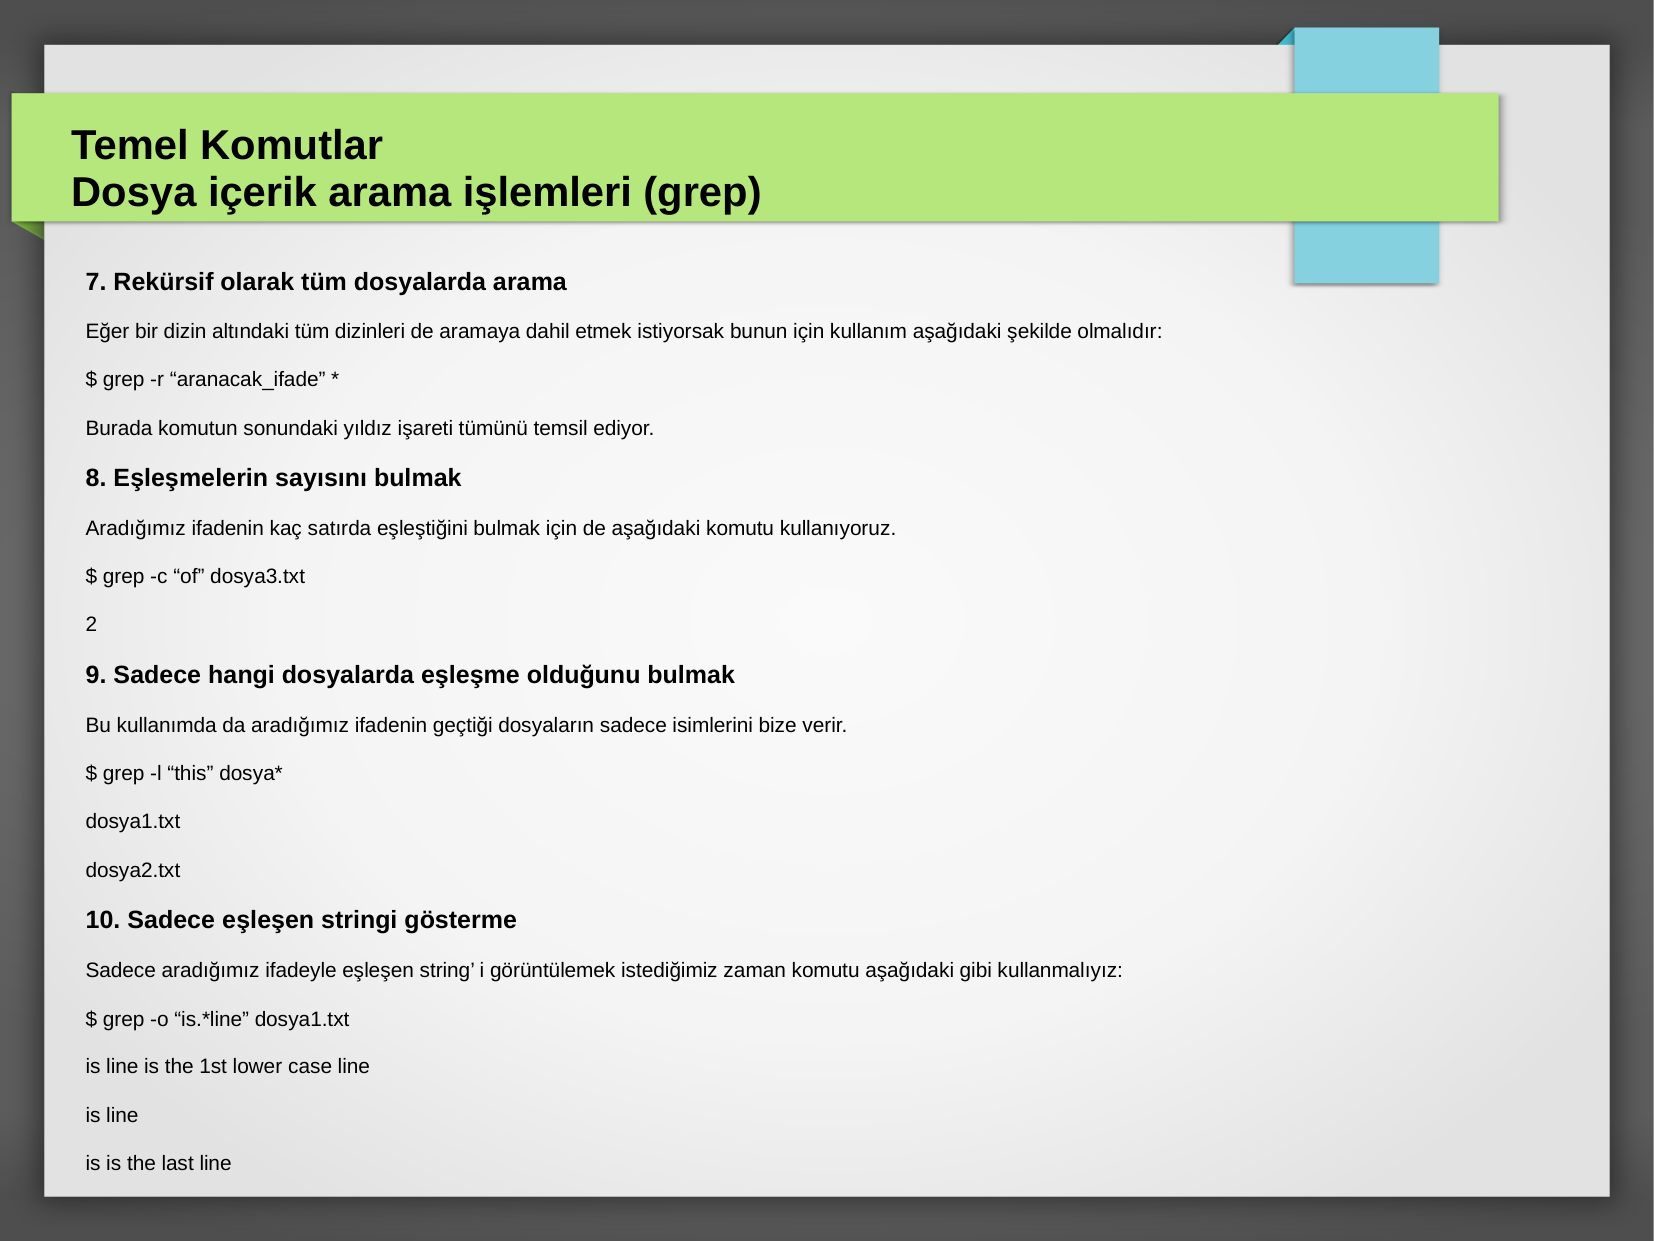

Temel Komutlar
Dosya içerik arama işlemleri (grep)
7. Rekürsif olarak tüm dosyalarda arama
Eğer bir dizin altındaki tüm dizinleri de aramaya dahil etmek istiyorsak bunun için kullanım aşağıdaki şekilde olmalıdır:
$ grep -r “aranacak_ifade” *
Burada komutun sonundaki yıldız işareti tümünü temsil ediyor.
8. Eşleşmelerin sayısını bulmak
Aradığımız ifadenin kaç satırda eşleştiğini bulmak için de aşağıdaki komutu kullanıyoruz.
$ grep -c “of” dosya3.txt
2
9. Sadece hangi dosyalarda eşleşme olduğunu bulmak
Bu kullanımda da aradığımız ifadenin geçtiği dosyaların sadece isimlerini bize verir.
$ grep -l “this” dosya*
dosya1.txt
dosya2.txt
10. Sadece eşleşen stringi gösterme
Sadece aradığımız ifadeyle eşleşen string’ i görüntülemek istediğimiz zaman komutu aşağıdaki gibi kullanmalıyız:
$ grep -o “is.*line” dosya1.txt
is line is the 1st lower case line
is line
is is the last line